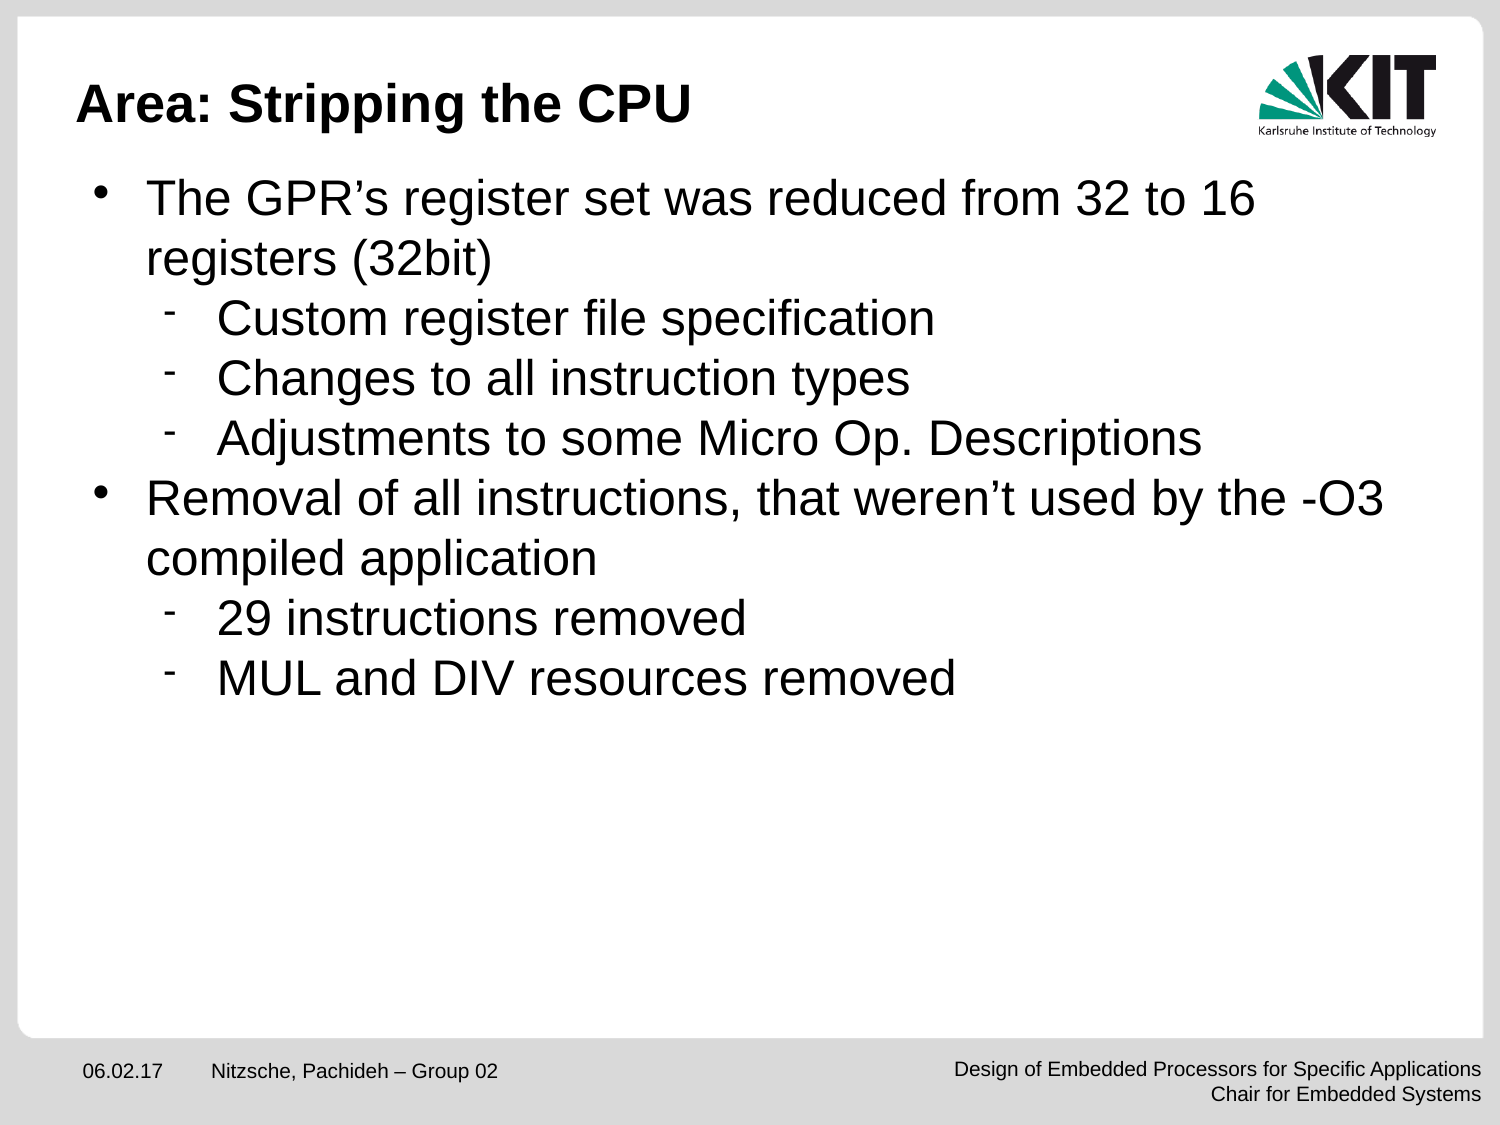

Area: Stripping the CPU
The GPR’s register set was reduced from 32 to 16 registers (32bit)
Custom register file specification
Changes to all instruction types
Adjustments to some Micro Op. Descriptions
Removal of all instructions, that weren’t used by the -O3 compiled application
29 instructions removed
MUL and DIV resources removed
Nitzsche, Pachideh – Group 02